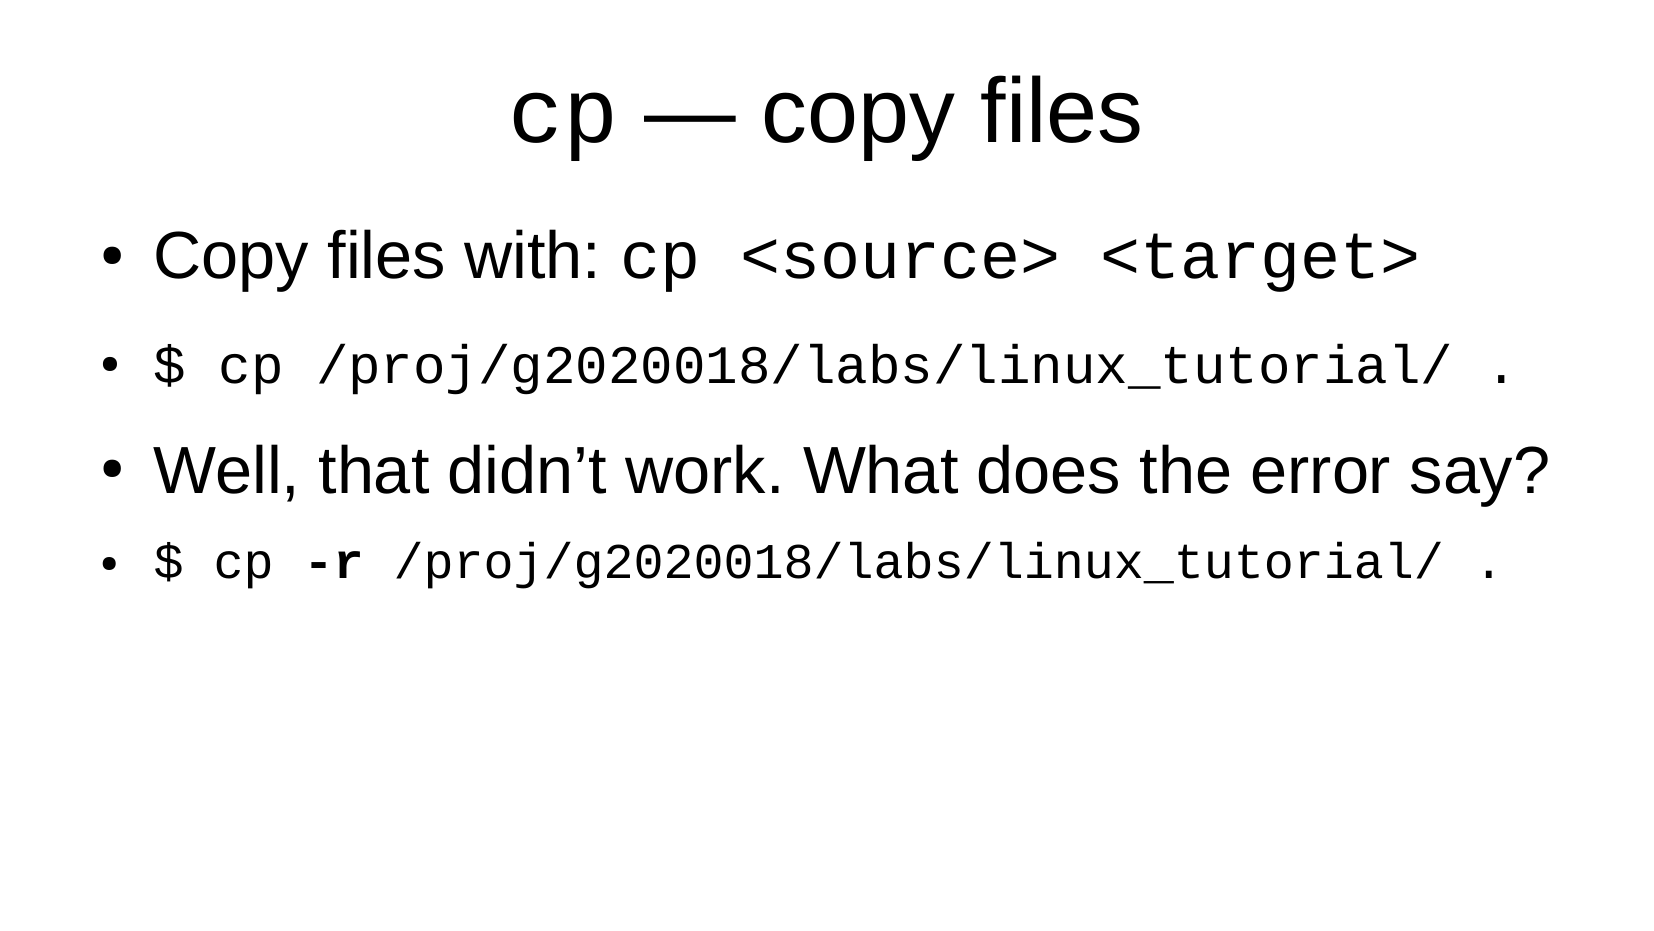

# cp — copy files
Copy files with: cp <source> <target>
$ cp /proj/g2020018/labs/linux_tutorial/ .
Well, that didn’t work. What does the error say?
$ cp -r /proj/g2020018/labs/linux_tutorial/ .